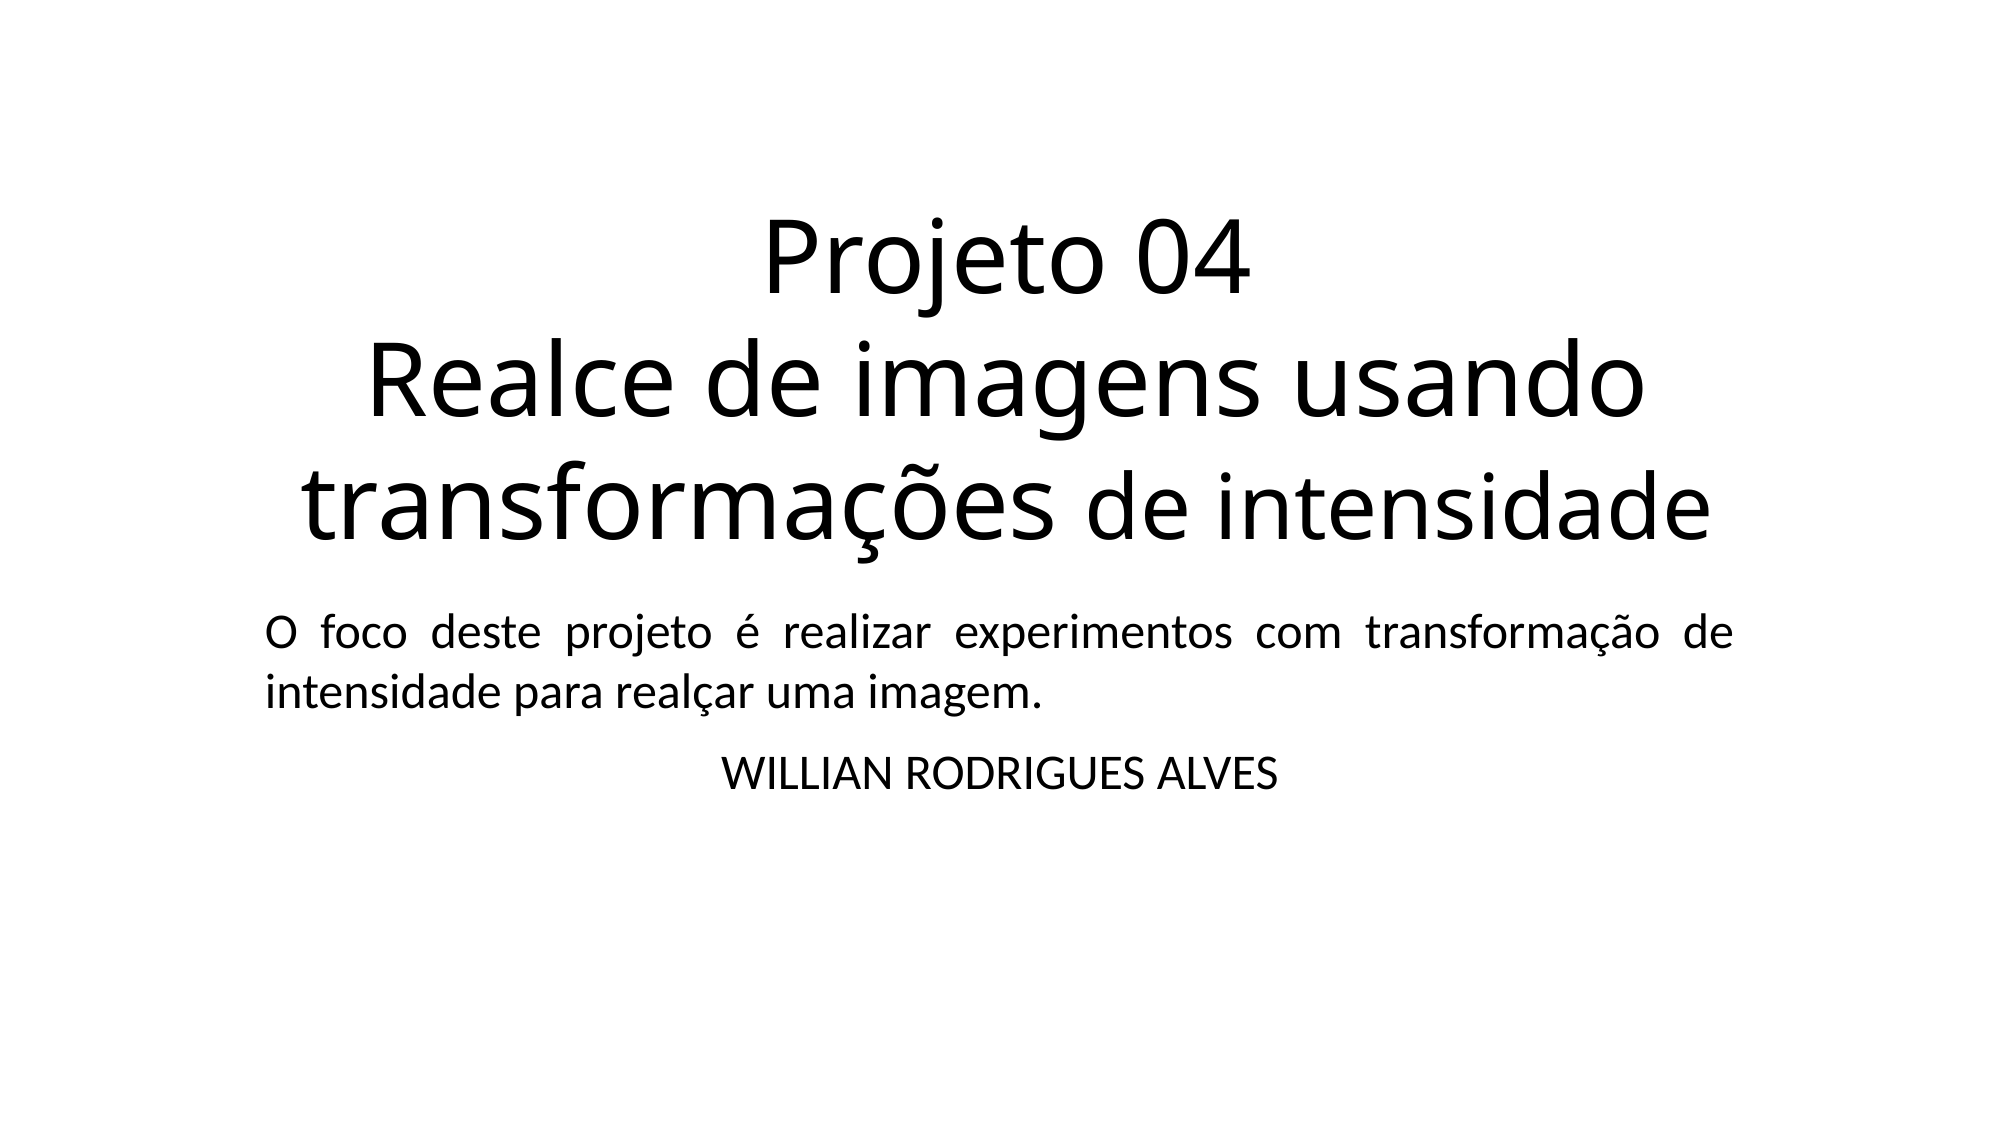

# Projeto 04 Realce de imagens usando transformações de intensidade
O foco deste projeto é realizar experimentos com transformação de intensidade para realçar uma imagem.
WILLIAN RODRIGUES ALVES